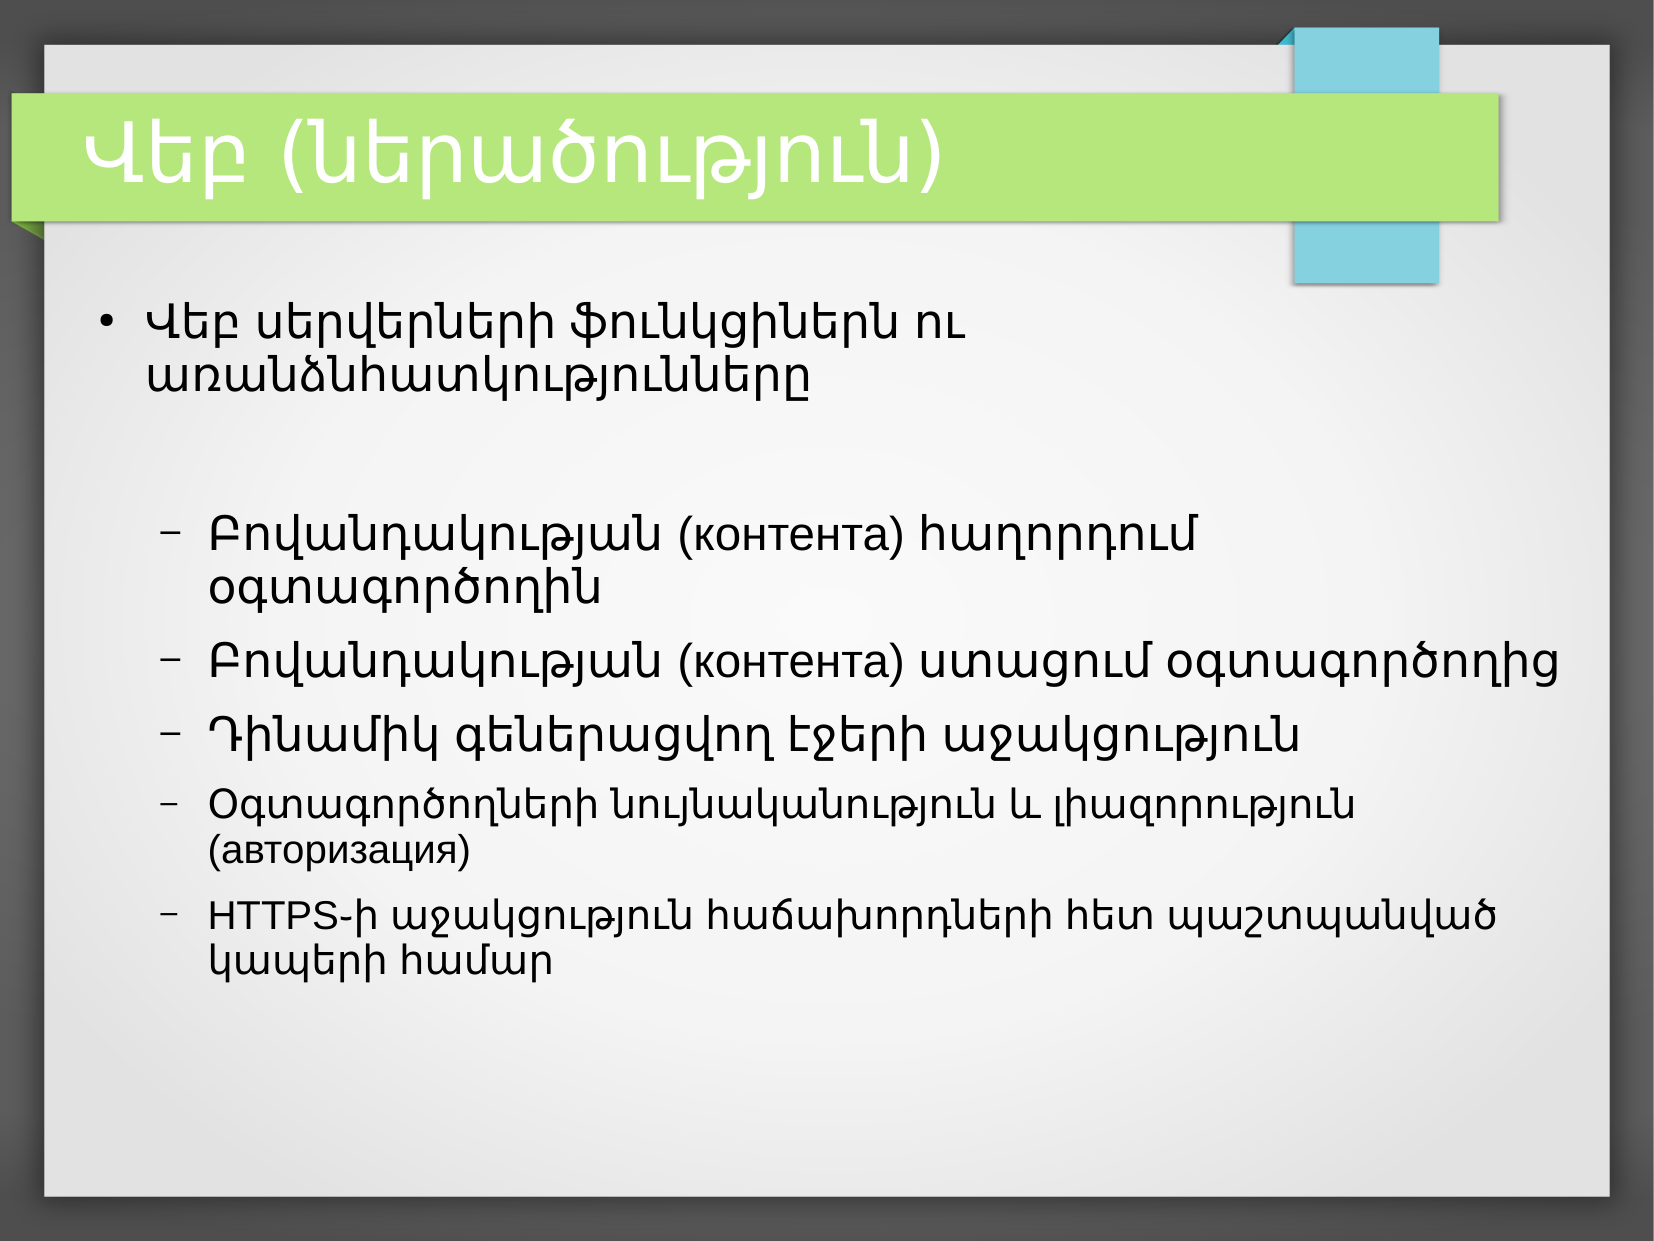

# Վեբ (ներածություն)
Վեբ սերվերների ֆունկցիներն ու առանձնհատկությունները
Բովանդակության (контента) հաղորդում օգտագործողին
Բովանդակության (контента) ստացում օգտագործողից
Դինամիկ գեներացվող էջերի աջակցություն
Օգտագործողների նույնականություն և լիազորություն (авторизация)
HTTPS֊ի աջակցություն հաճախորդների հետ պաշտպանված կապերի համար